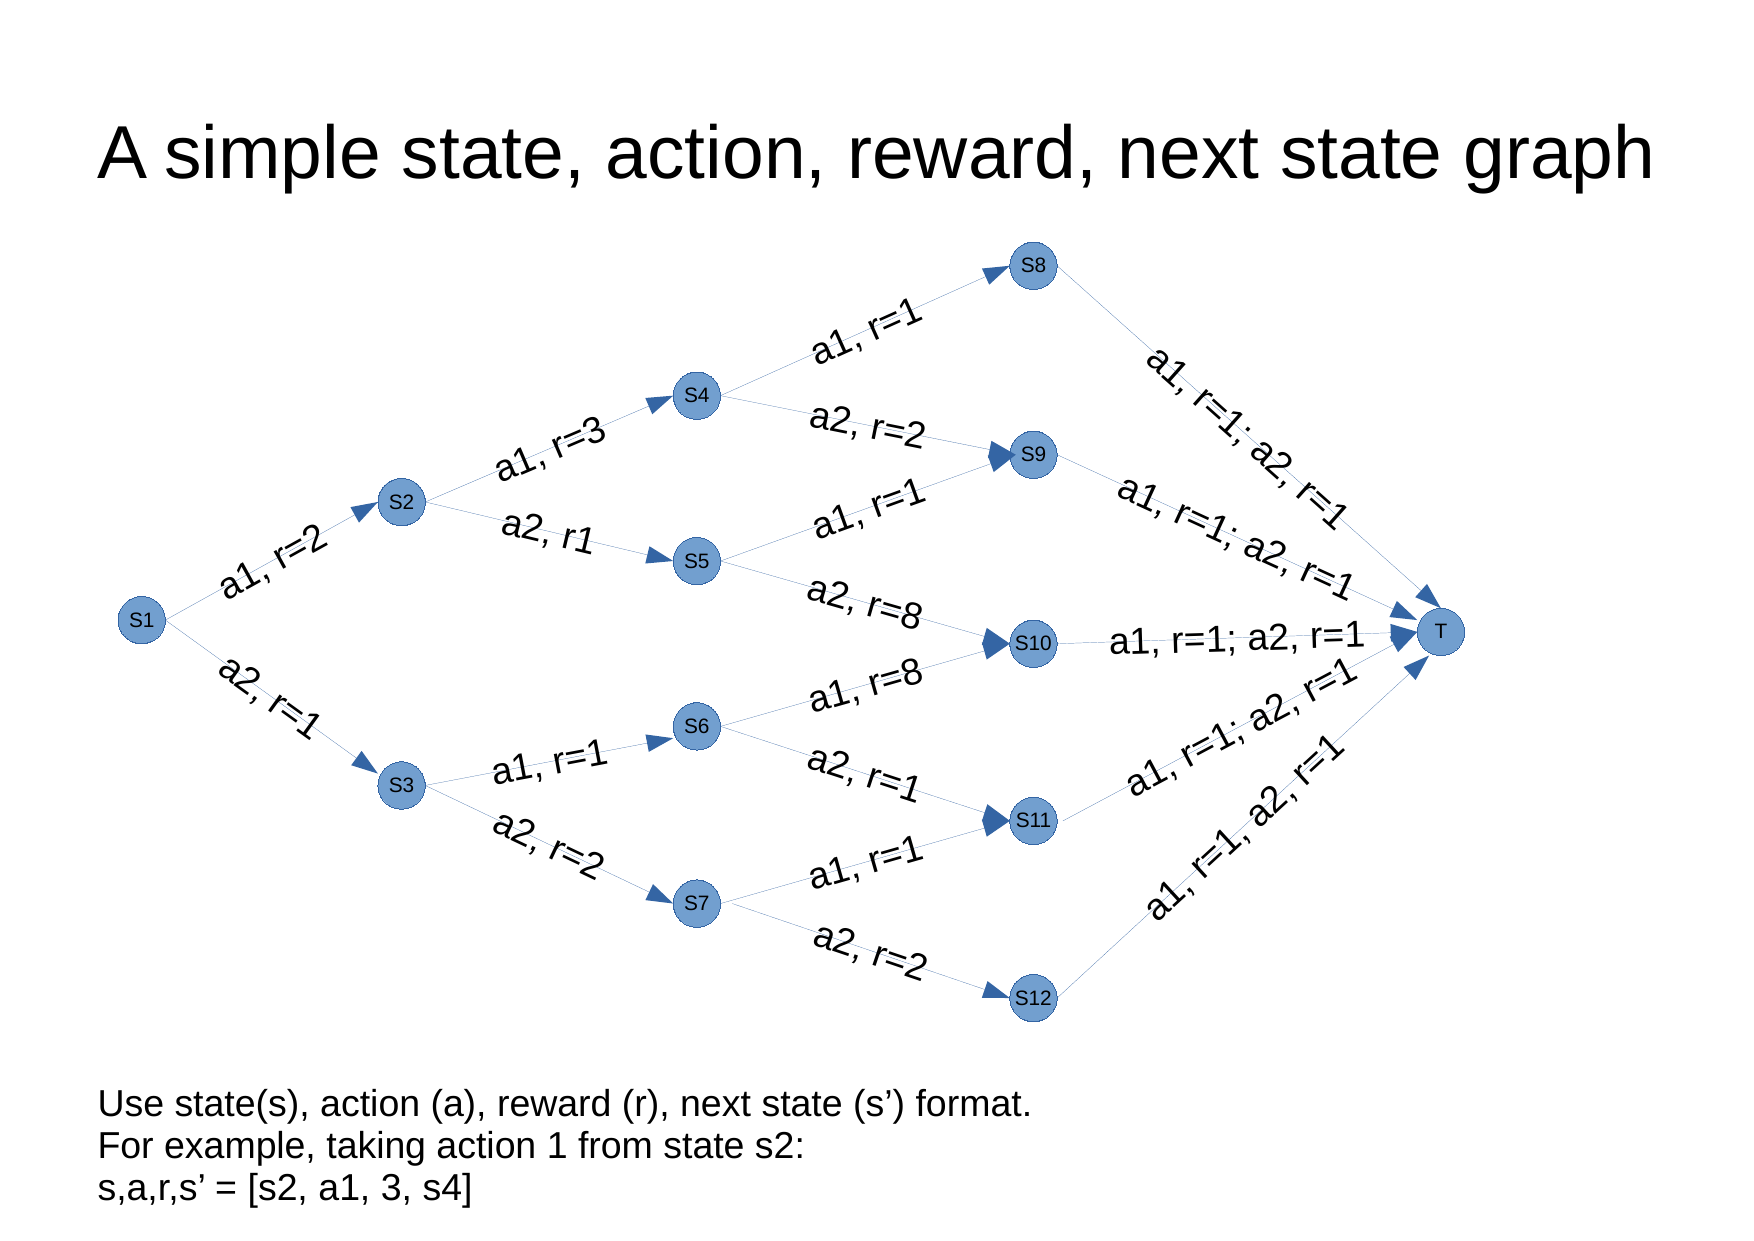

# A simple state, action, reward, next state graph
S8
a1, r=1
a1, r=1; a2, r=1
S4
a1, r=3
a2, r=2
S9
a1, r=1
a1, r=1; a2, r=1
S2
S2
a1, r=2
a2, r1
S5
a2, r=8
S1
T
a2, r=1
S10
a1, r=1; a2, r=1
a1, r=1; a2, r=1
a1, r=8
a1, r=1, a2, r=1
S6
a2, r=1
a1, r=1
S3
a2, r=2
S11
a1, r=1
S7
a2, r=2
S12
Use state(s), action (a), reward (r), next state (s’) format.
For example, taking action 1 from state s2:
s,a,r,s’ = [s2, a1, 3, s4]